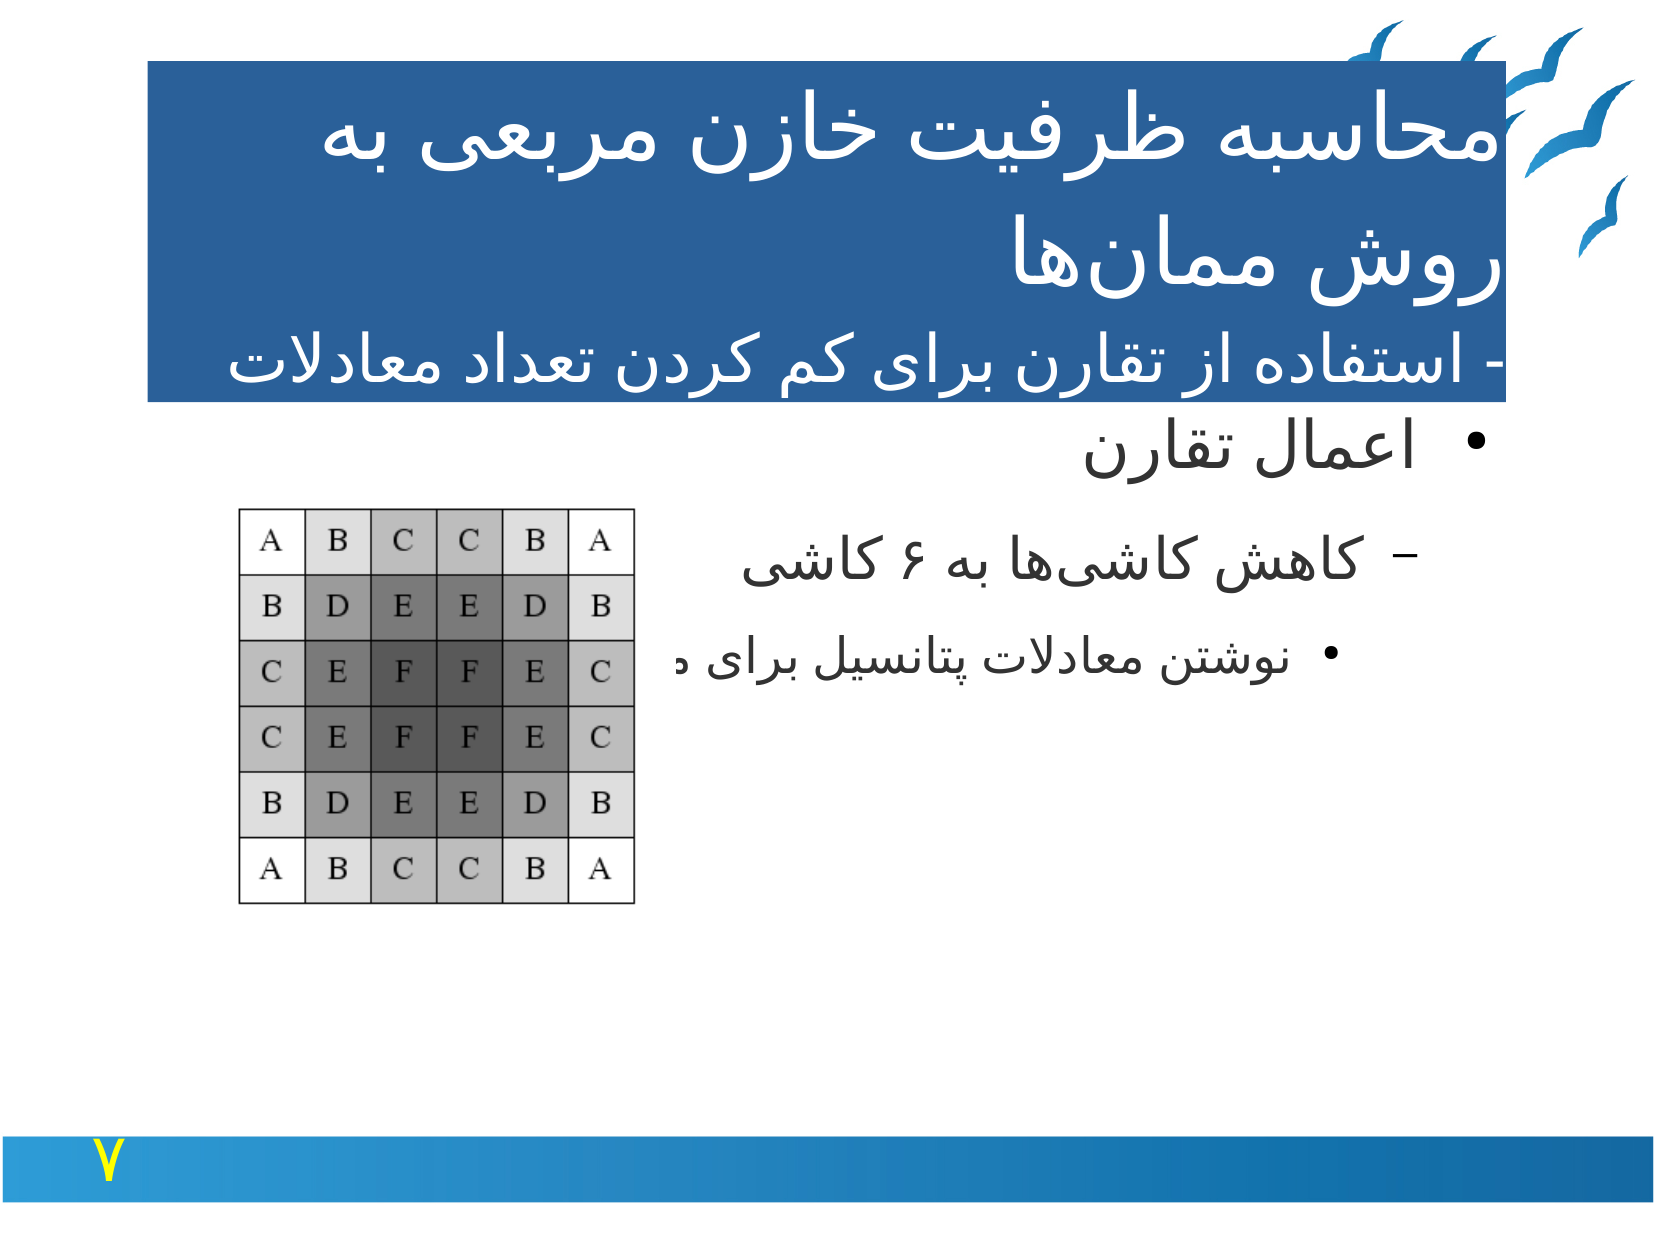

# محاسبه ظرفیت خازن مربعی به روش ممان‌ها - استفاده از تقارن برای کم کردن تعداد معادلات
 اعمال تقارن
کاهش کاشی‌ها به ۶ کاشی
نوشتن معادلات پتانسیل برای مراکز کاشی‌ها
 ۷